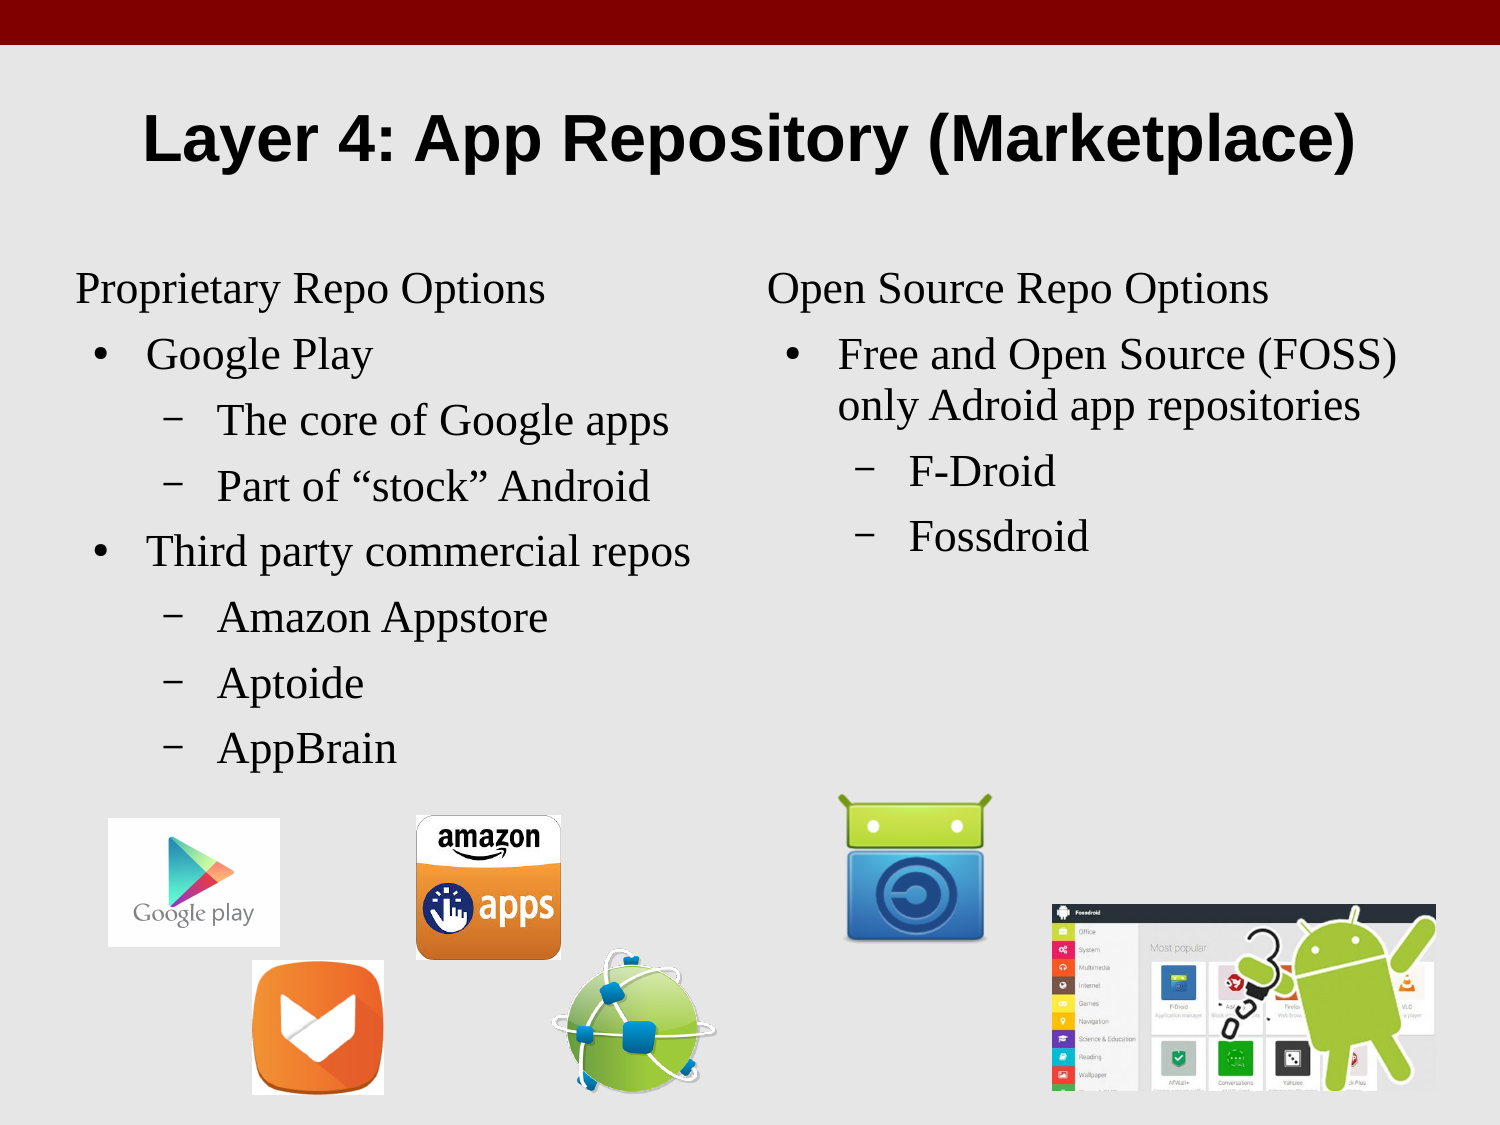

# Layer 4: App Repository (Marketplace)
Proprietary Repo Options
Google Play
The core of Google apps
Part of “stock” Android
Third party commercial repos
Amazon Appstore
Aptoide
AppBrain
Open Source Repo Options
Free and Open Source (FOSS) only Adroid app repositories
F-Droid
Fossdroid